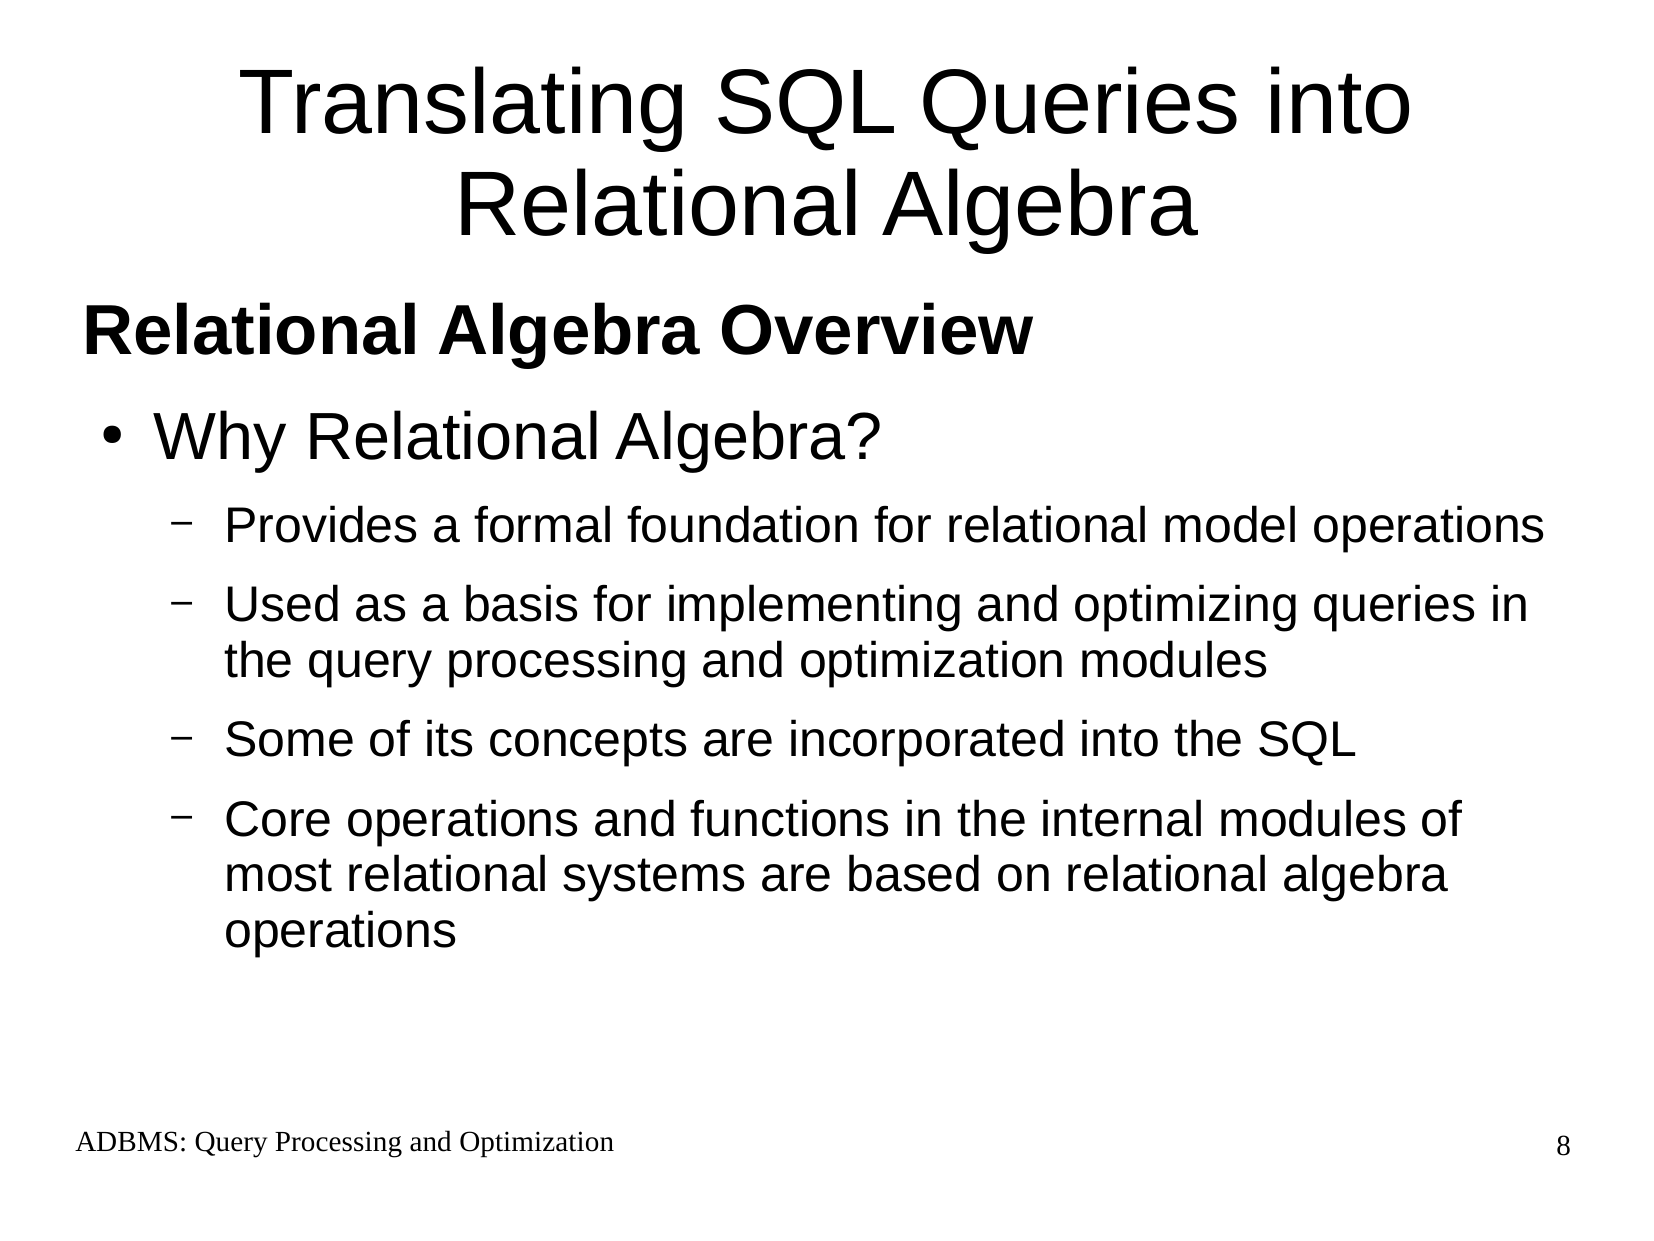

# Translating SQL Queries into Relational Algebra
Relational Algebra Overview
Why Relational Algebra?
Provides a formal foundation for relational model operations
Used as a basis for implementing and optimizing queries in the query processing and optimization modules
Some of its concepts are incorporated into the SQL
Core operations and functions in the internal modules of most relational systems are based on relational algebra operations